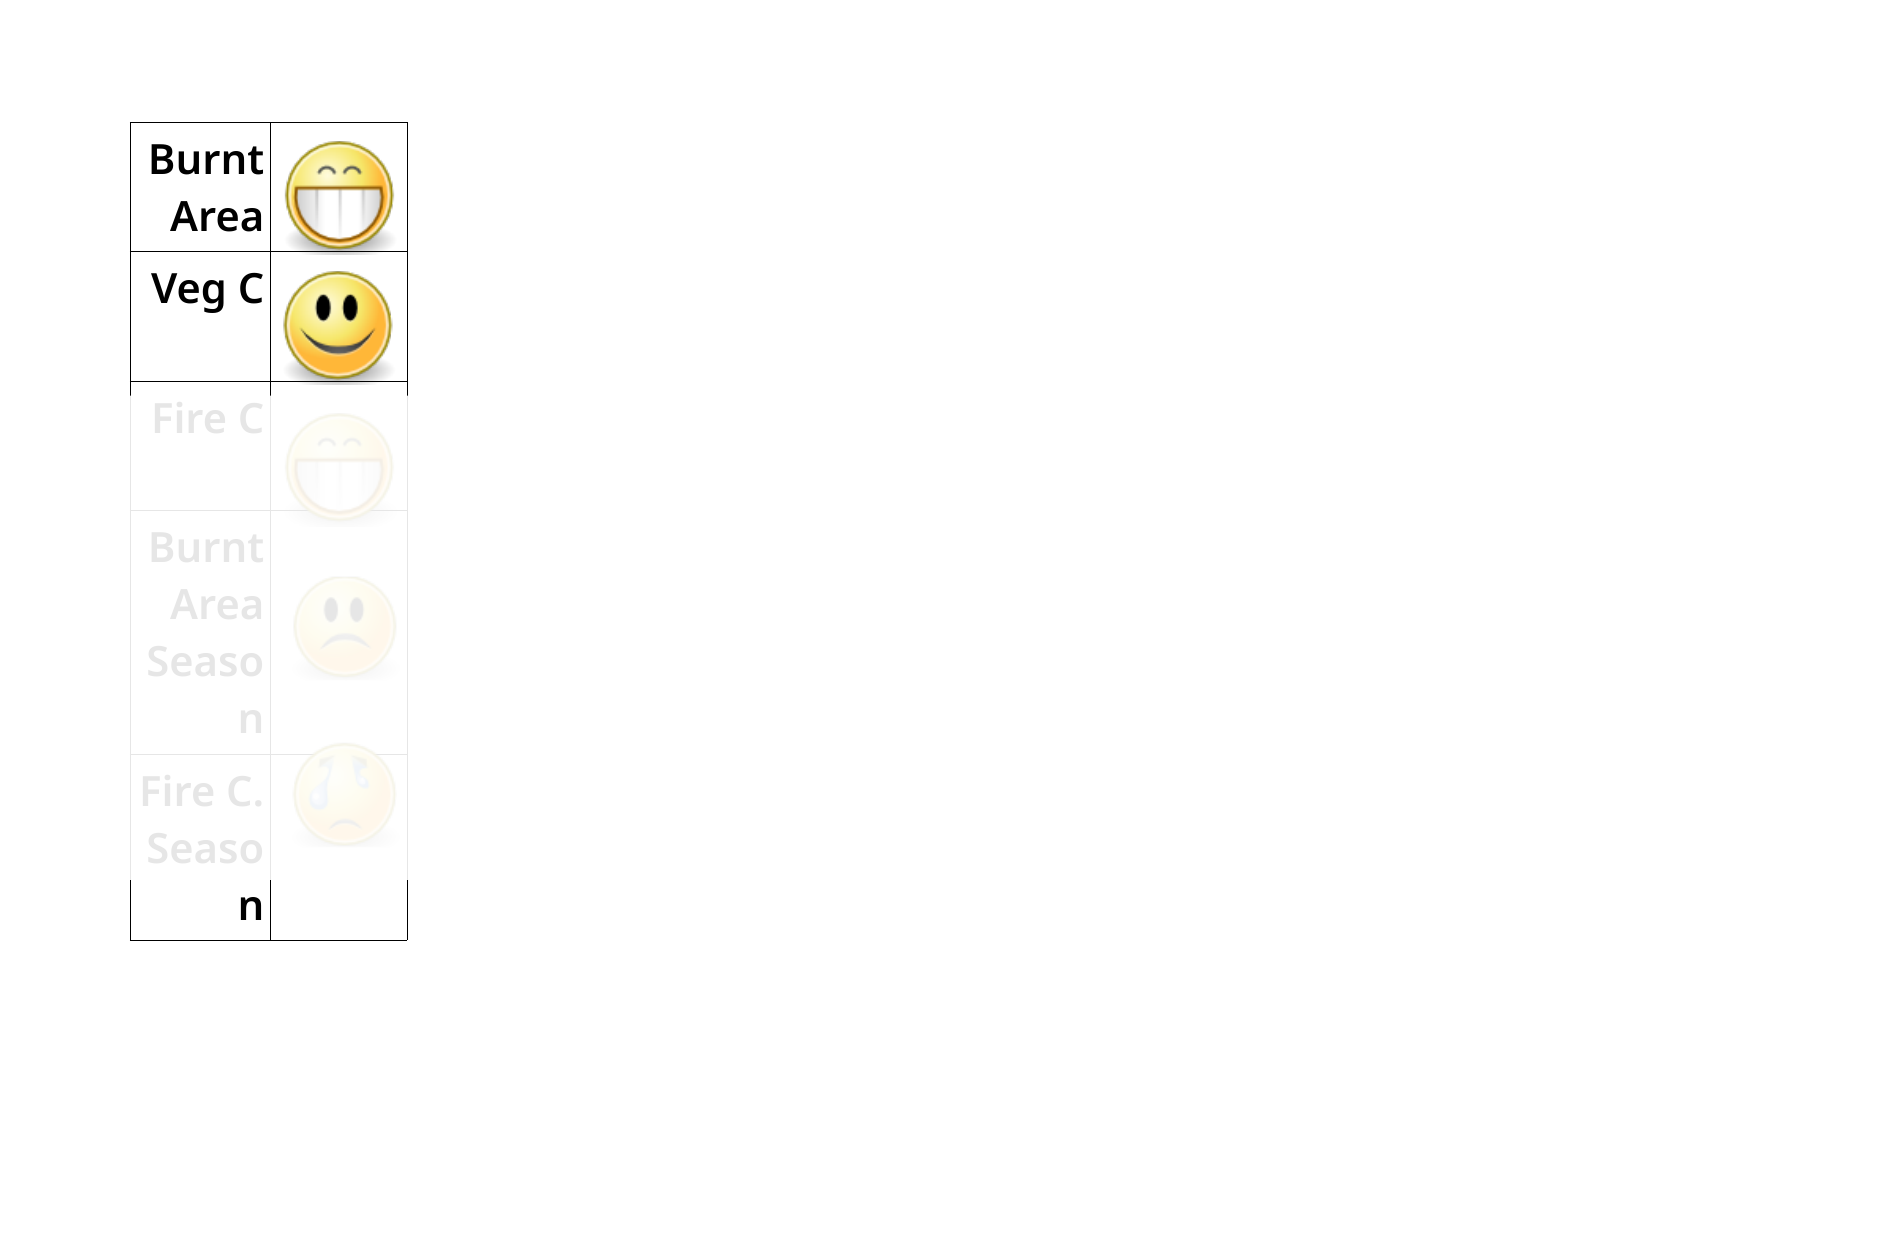

| Burnt Area | |
| --- | --- |
| Veg C | |
| Fire C | |
| Burnt Area Season | |
| Fire C. Season | |